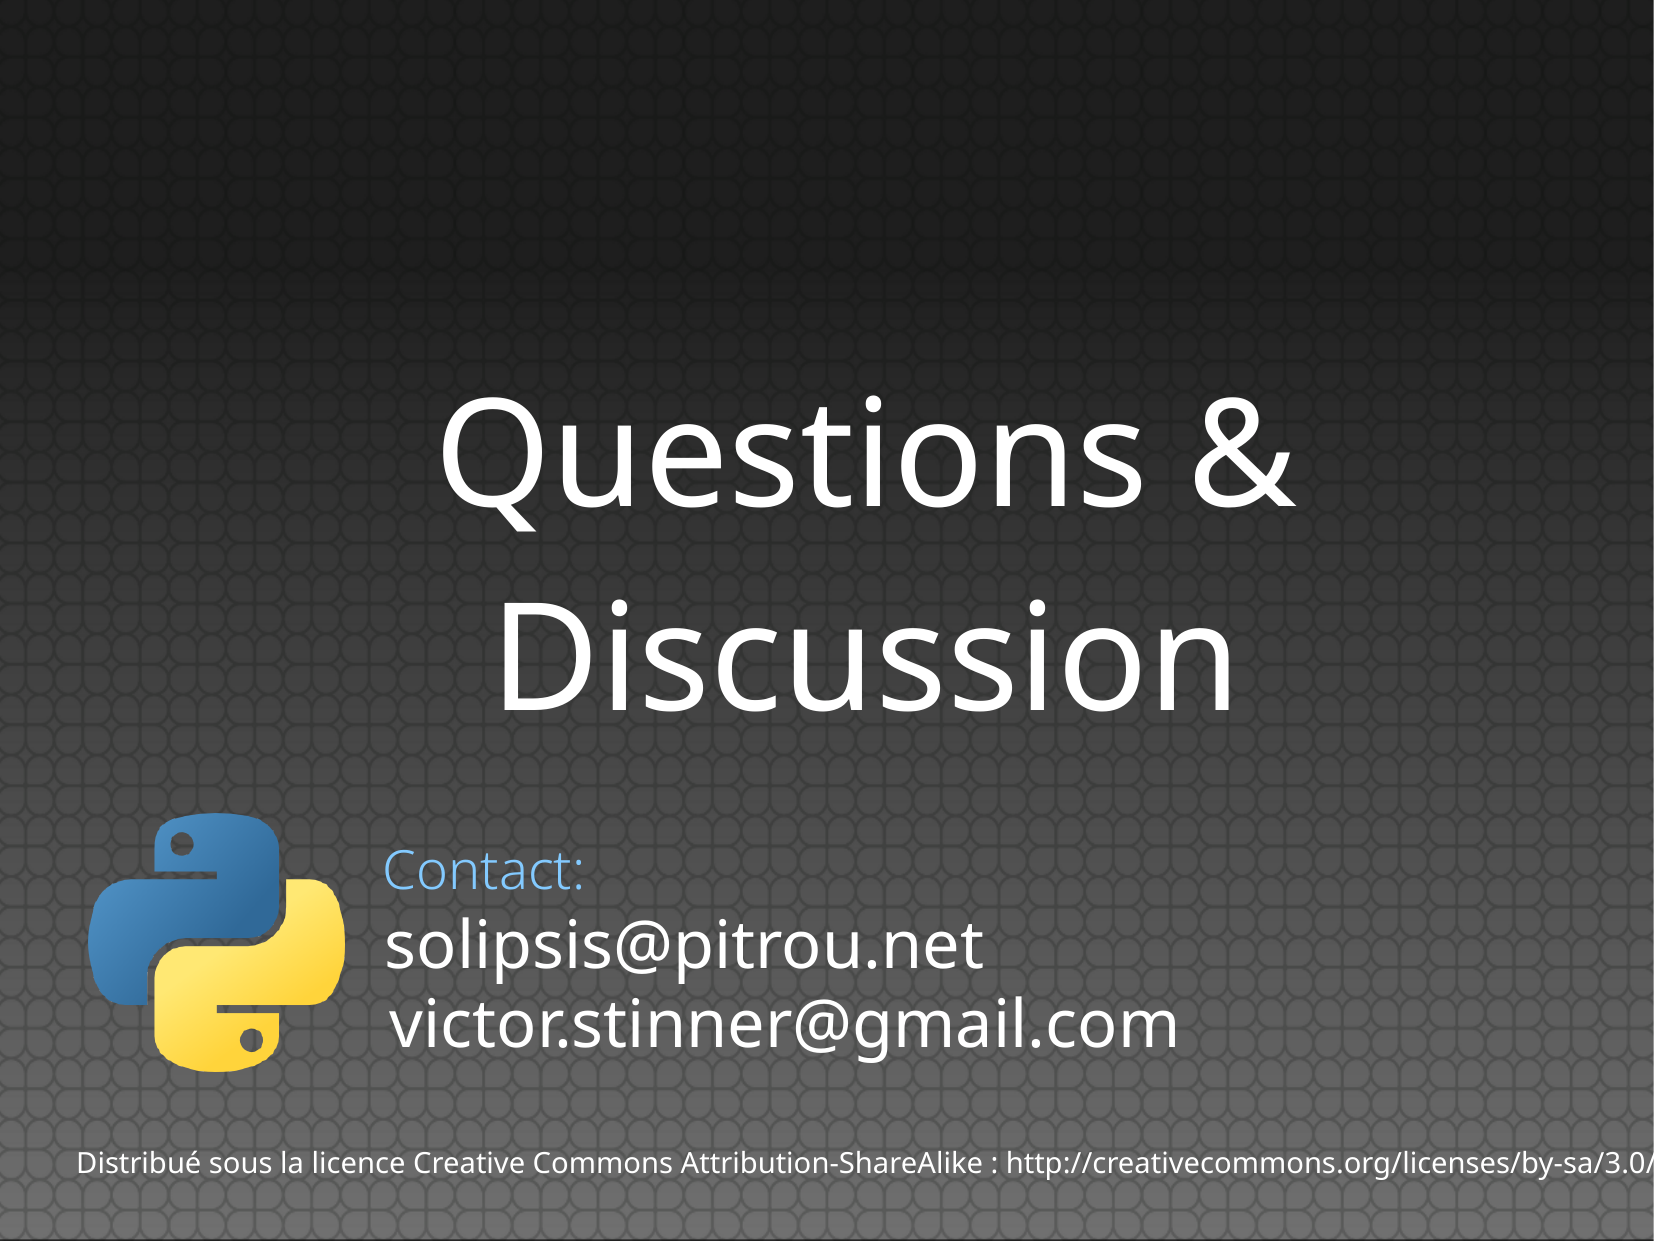

# Questions & Discussion
Contact:
solipsis@pitrou.net
victor.stinner@gmail.com
Distribué sous la licence Creative Commons Attribution-ShareAlike : http://creativecommons.org/licenses/by-sa/3.0/